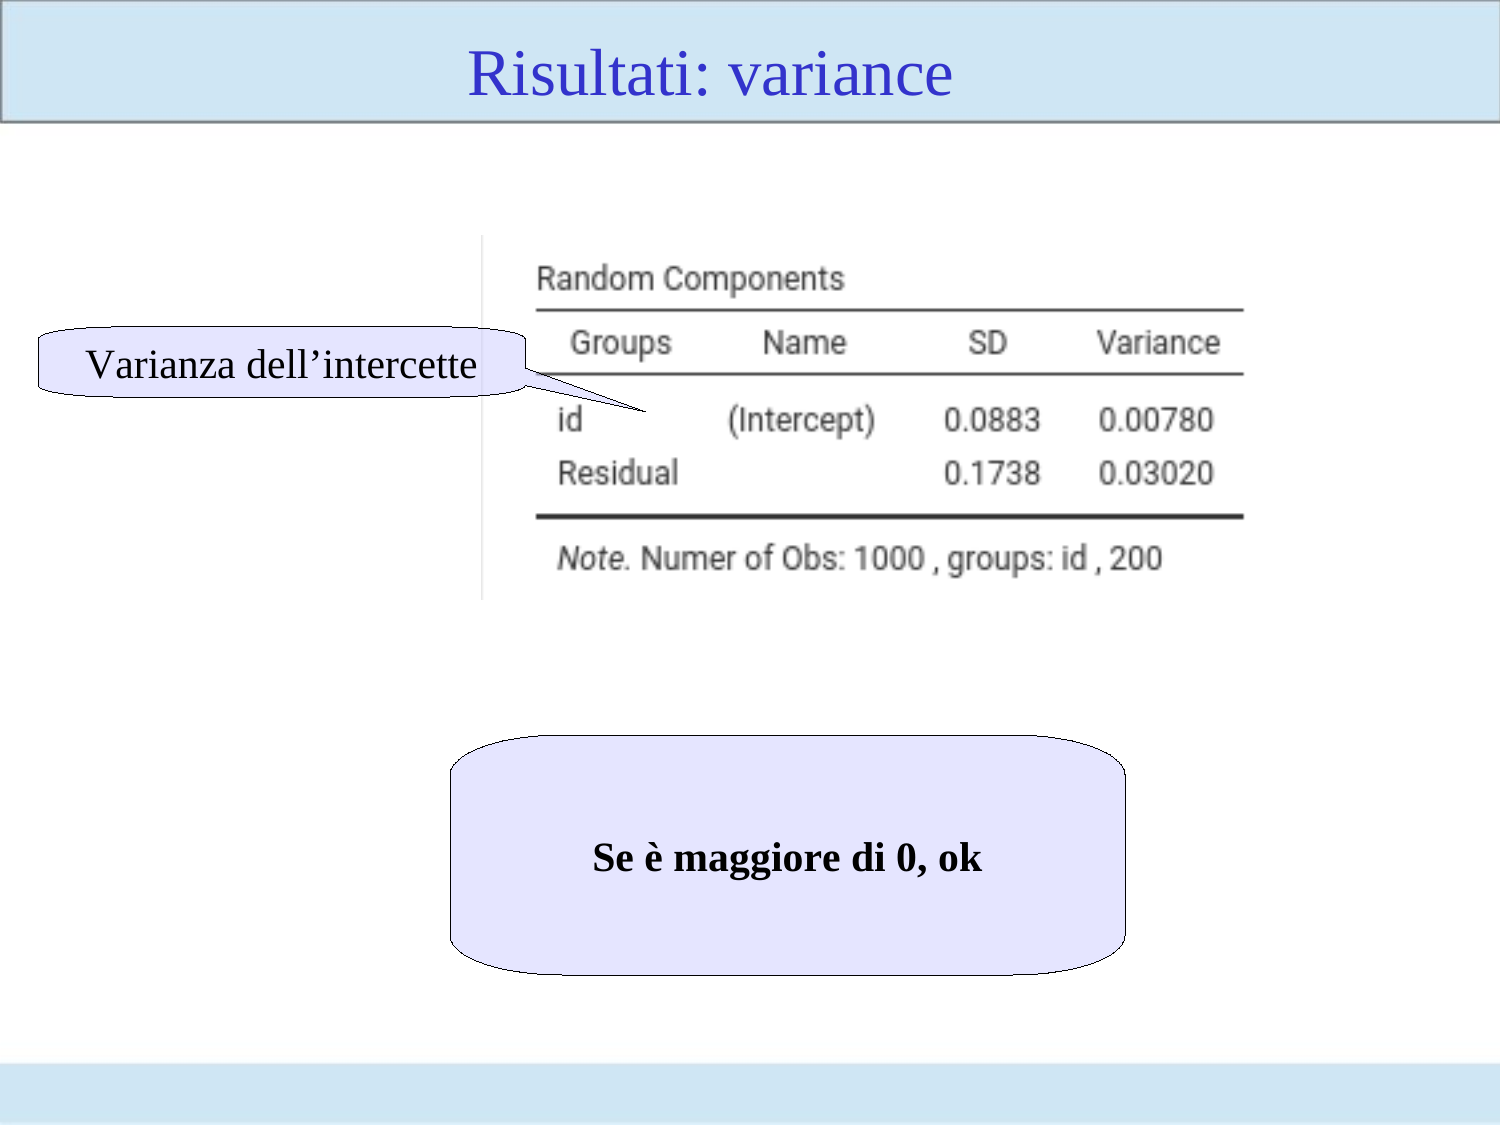

# Risultati: variance
Varianza dell’intercette
Se è maggiore di 0, ok